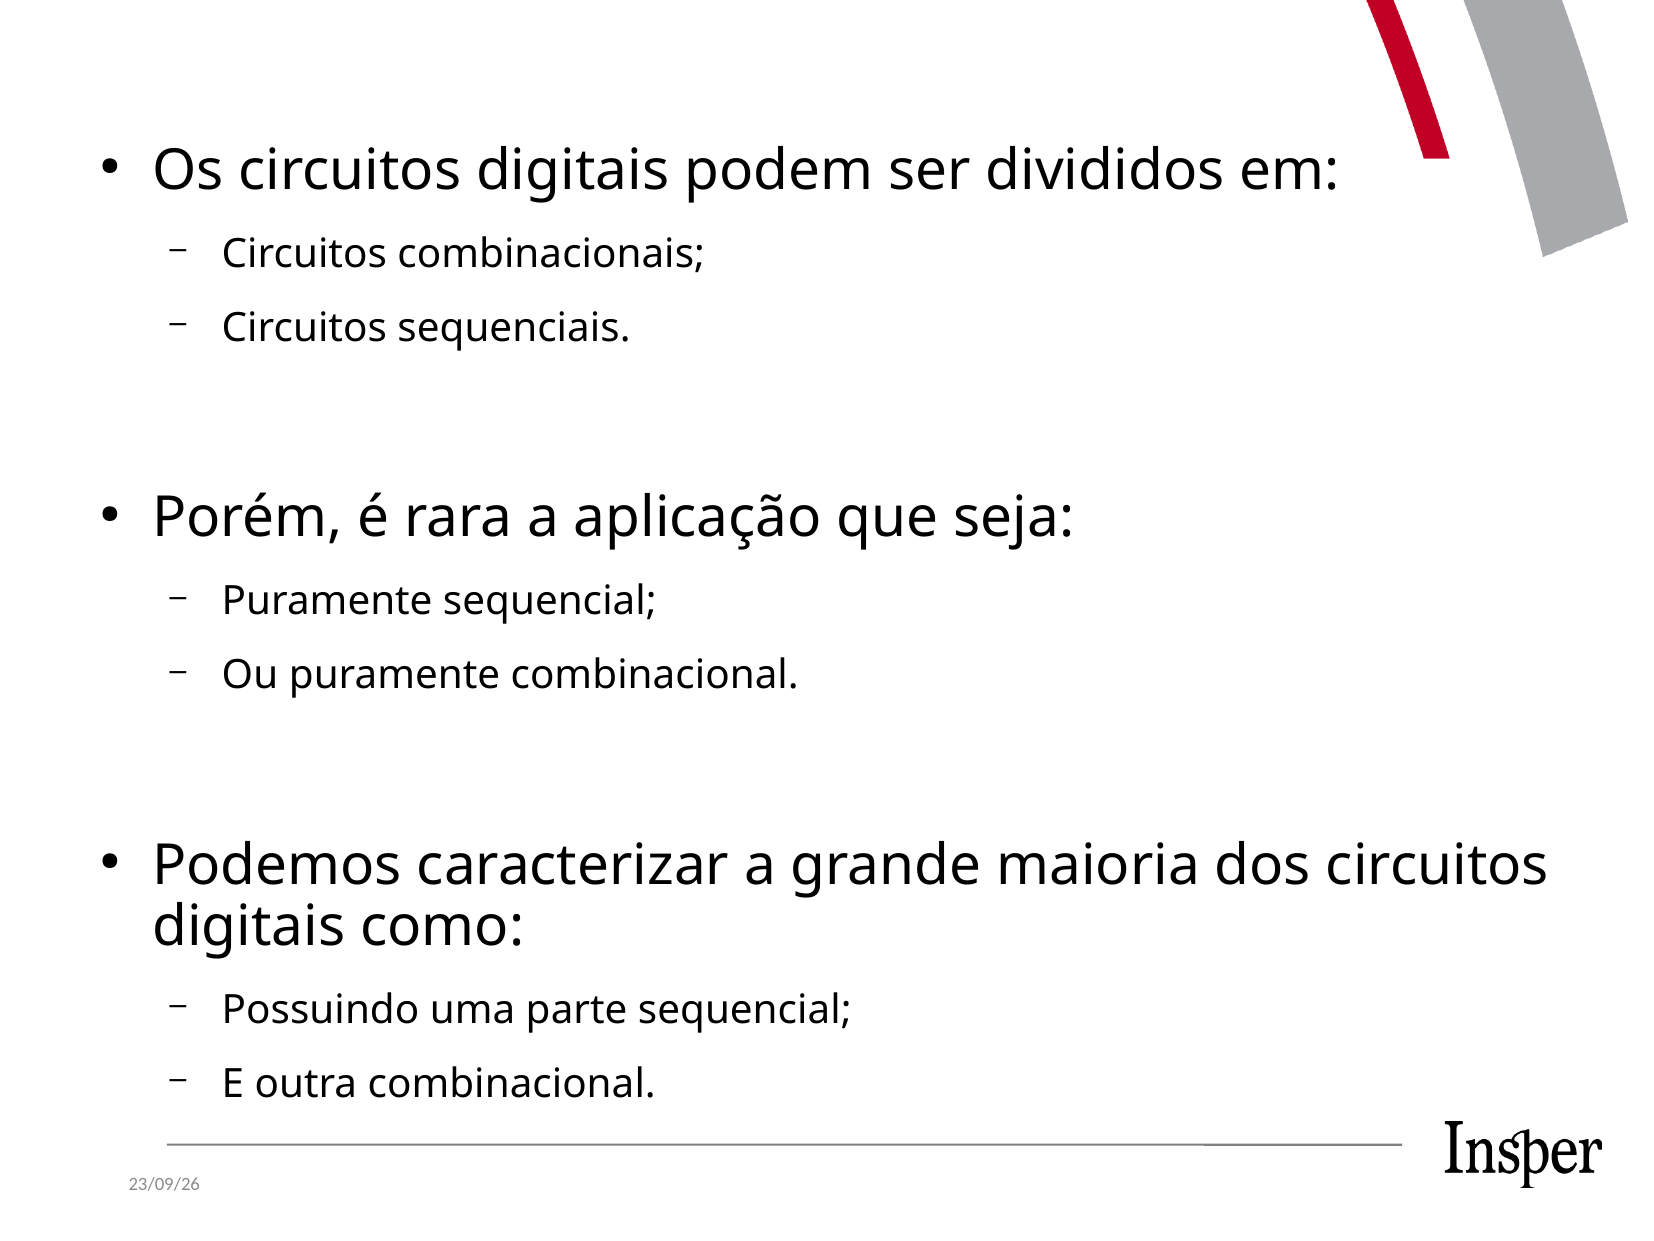

# Os circuitos digitais podem ser divididos em:
Circuitos combinacionais;
Circuitos sequenciais.
Porém, é rara a aplicação que seja:
Puramente sequencial;
Ou puramente combinacional.
Podemos caracterizar a grande maioria dos circuitos digitais como:
Possuindo uma parte sequencial;
E outra combinacional.